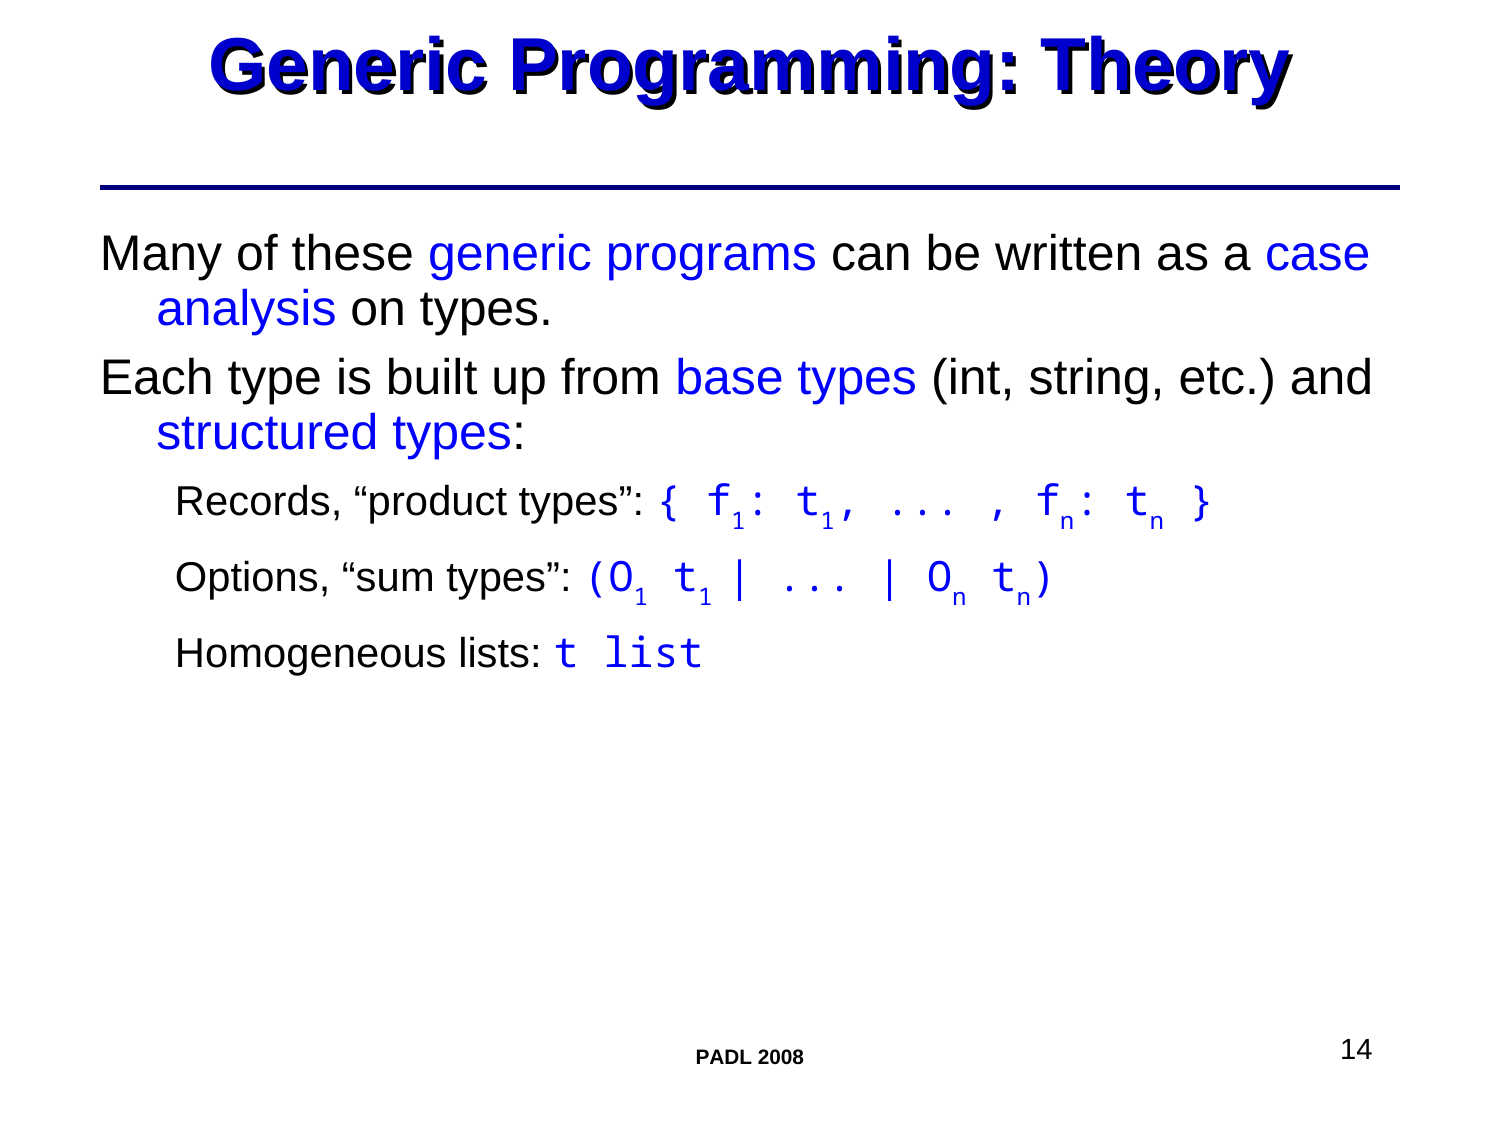

# Generic Programming: Theory
Many of these generic programs can be written as a case analysis on types.
Each type is built up from base types (int, string, etc.) and structured types:
Records, “product types”: { f1: t1, ... , fn: tn }
Options, “sum types”: (O1 t1 | ... | On tn)
Homogeneous lists: t list
14